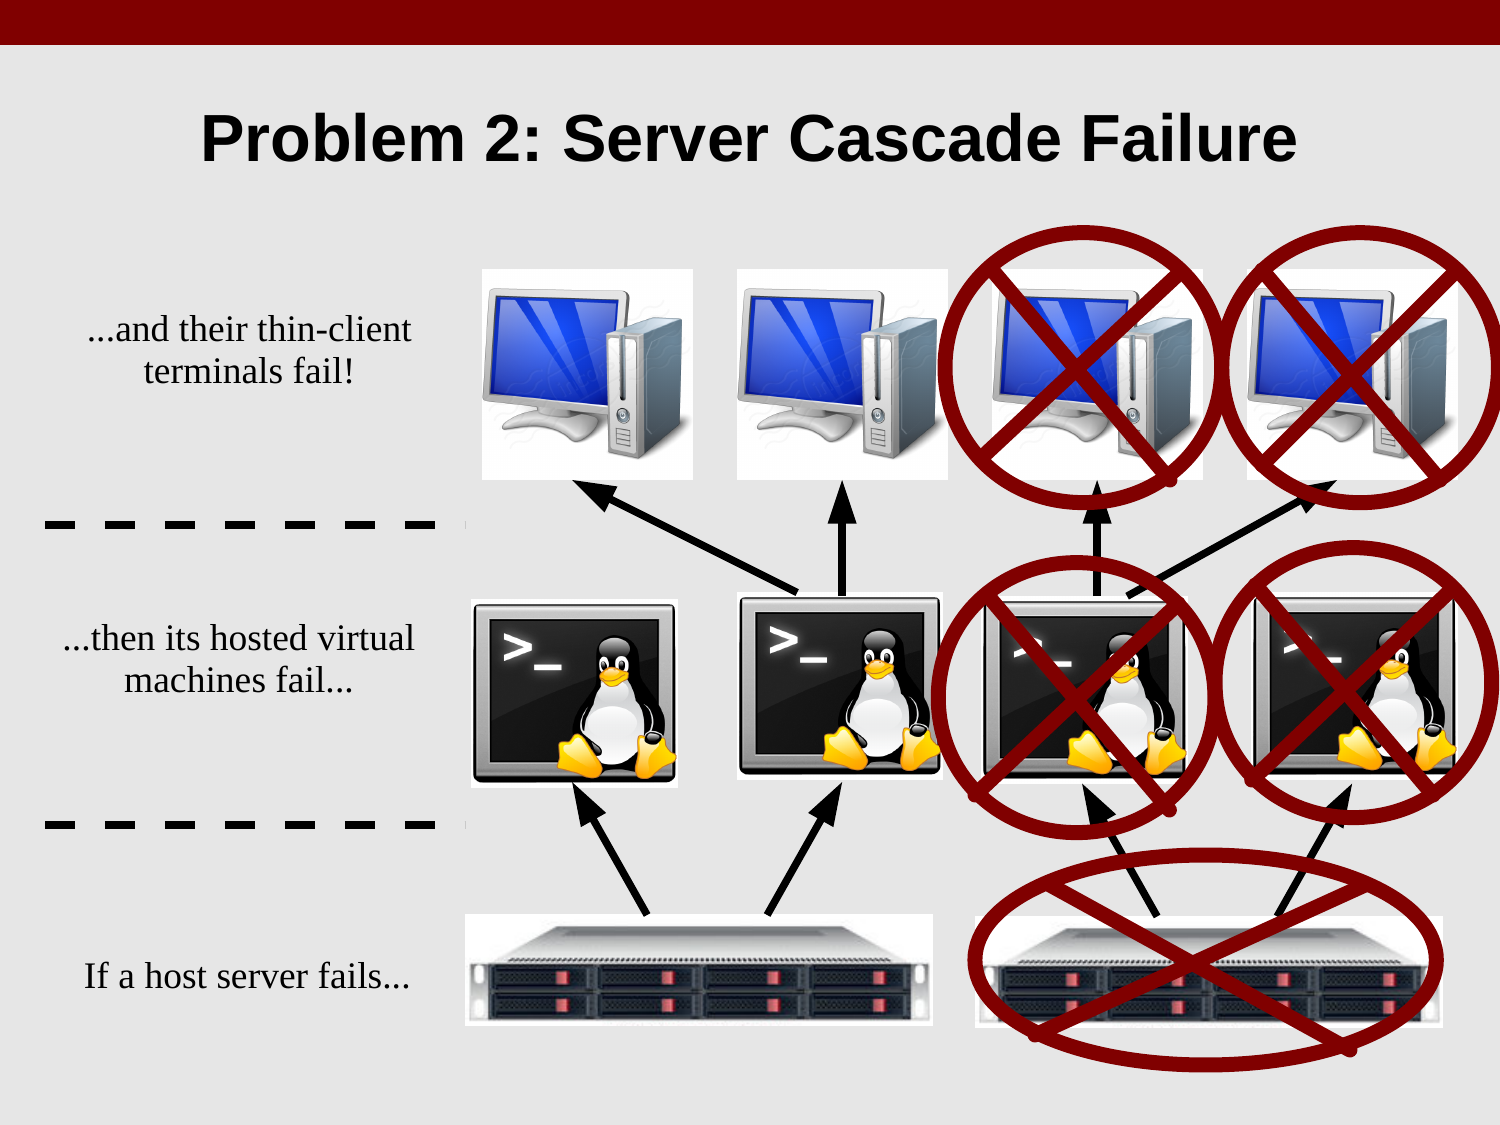

# Problem 2: Server Cascade Failure
...and their thin-client terminals fail!
...then its hosted virtual machines fail...
If a host server fails...